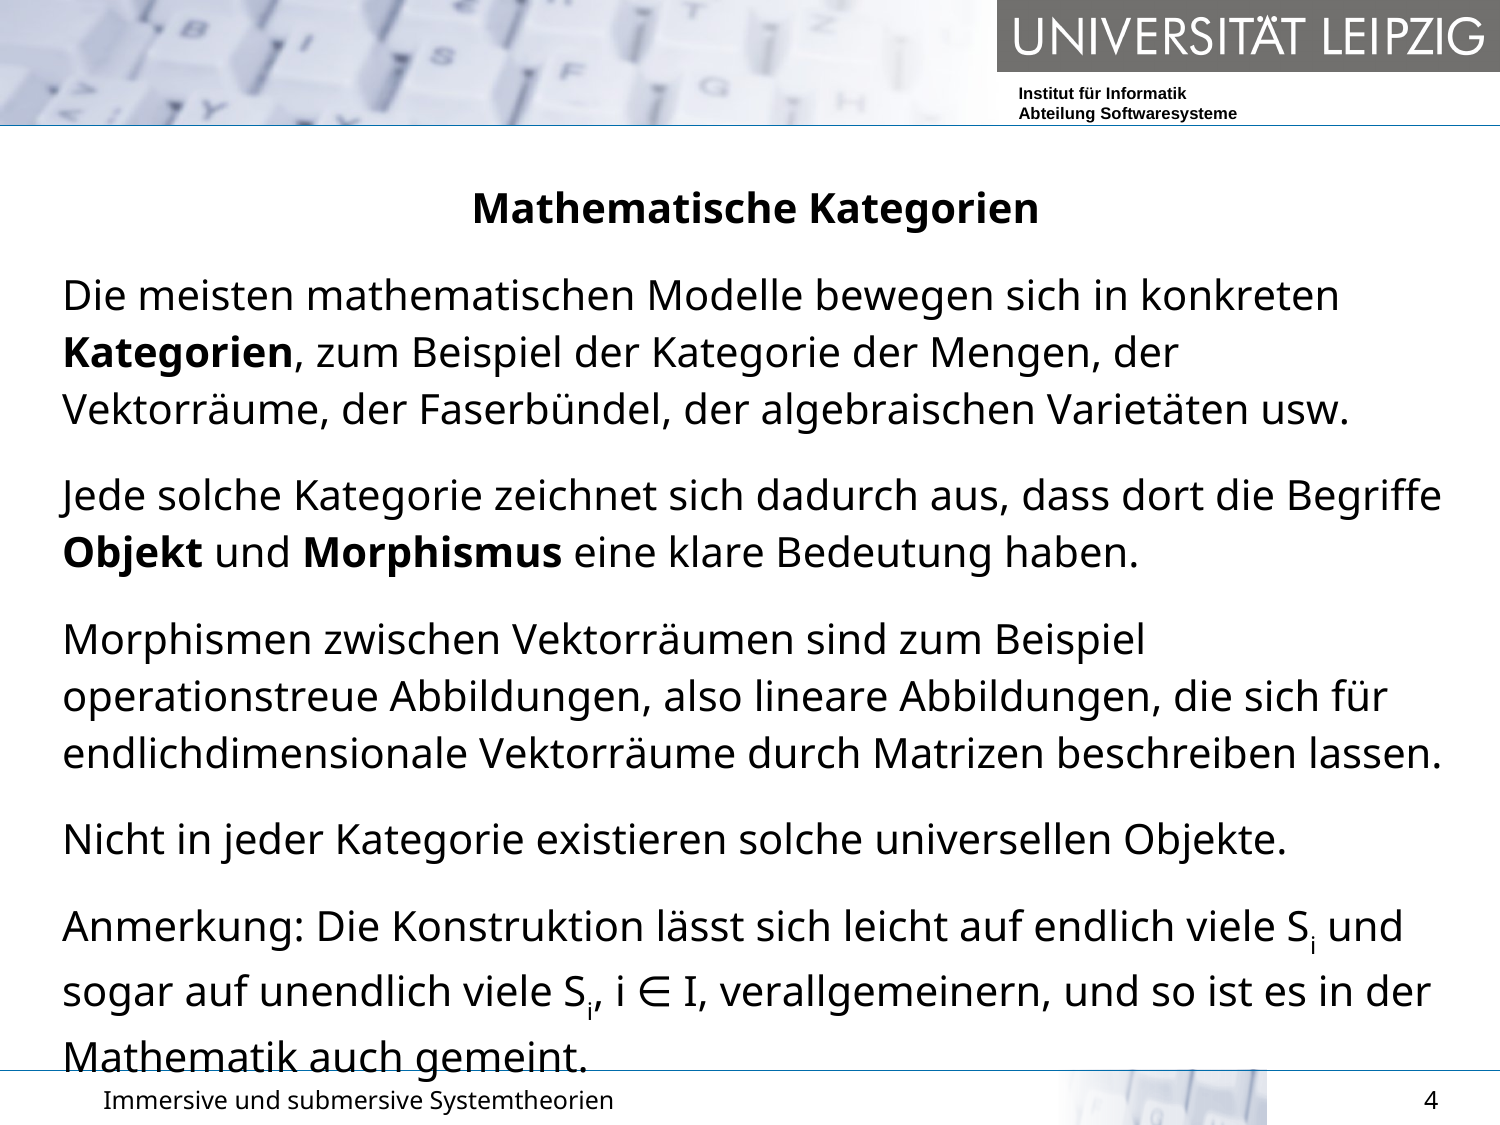

# Mathematische Kategorien
Die meisten mathematischen Modelle bewegen sich in konkreten Kategorien, zum Beispiel der Kategorie der Mengen, der Vektorräume, der Faserbündel, der algebraischen Varietäten usw.
Jede solche Kategorie zeichnet sich dadurch aus, dass dort die Begriffe Objekt und Morphismus eine klare Bedeutung haben.
Morphismen zwischen Vektorräumen sind zum Beispiel operationstreue Abbildungen, also lineare Abbildungen, die sich für endlichdimensionale Vektorräume durch Matrizen beschreiben lassen.
Nicht in jeder Kategorie existieren solche universellen Objekte.
Anmerkung: Die Konstruktion lässt sich leicht auf endlich viele Si und sogar auf unendlich viele Si, i ∈ I, verallgemeinern, und so ist es in der Mathematik auch gemeint.
Immersive und submersive Systemtheorien
4